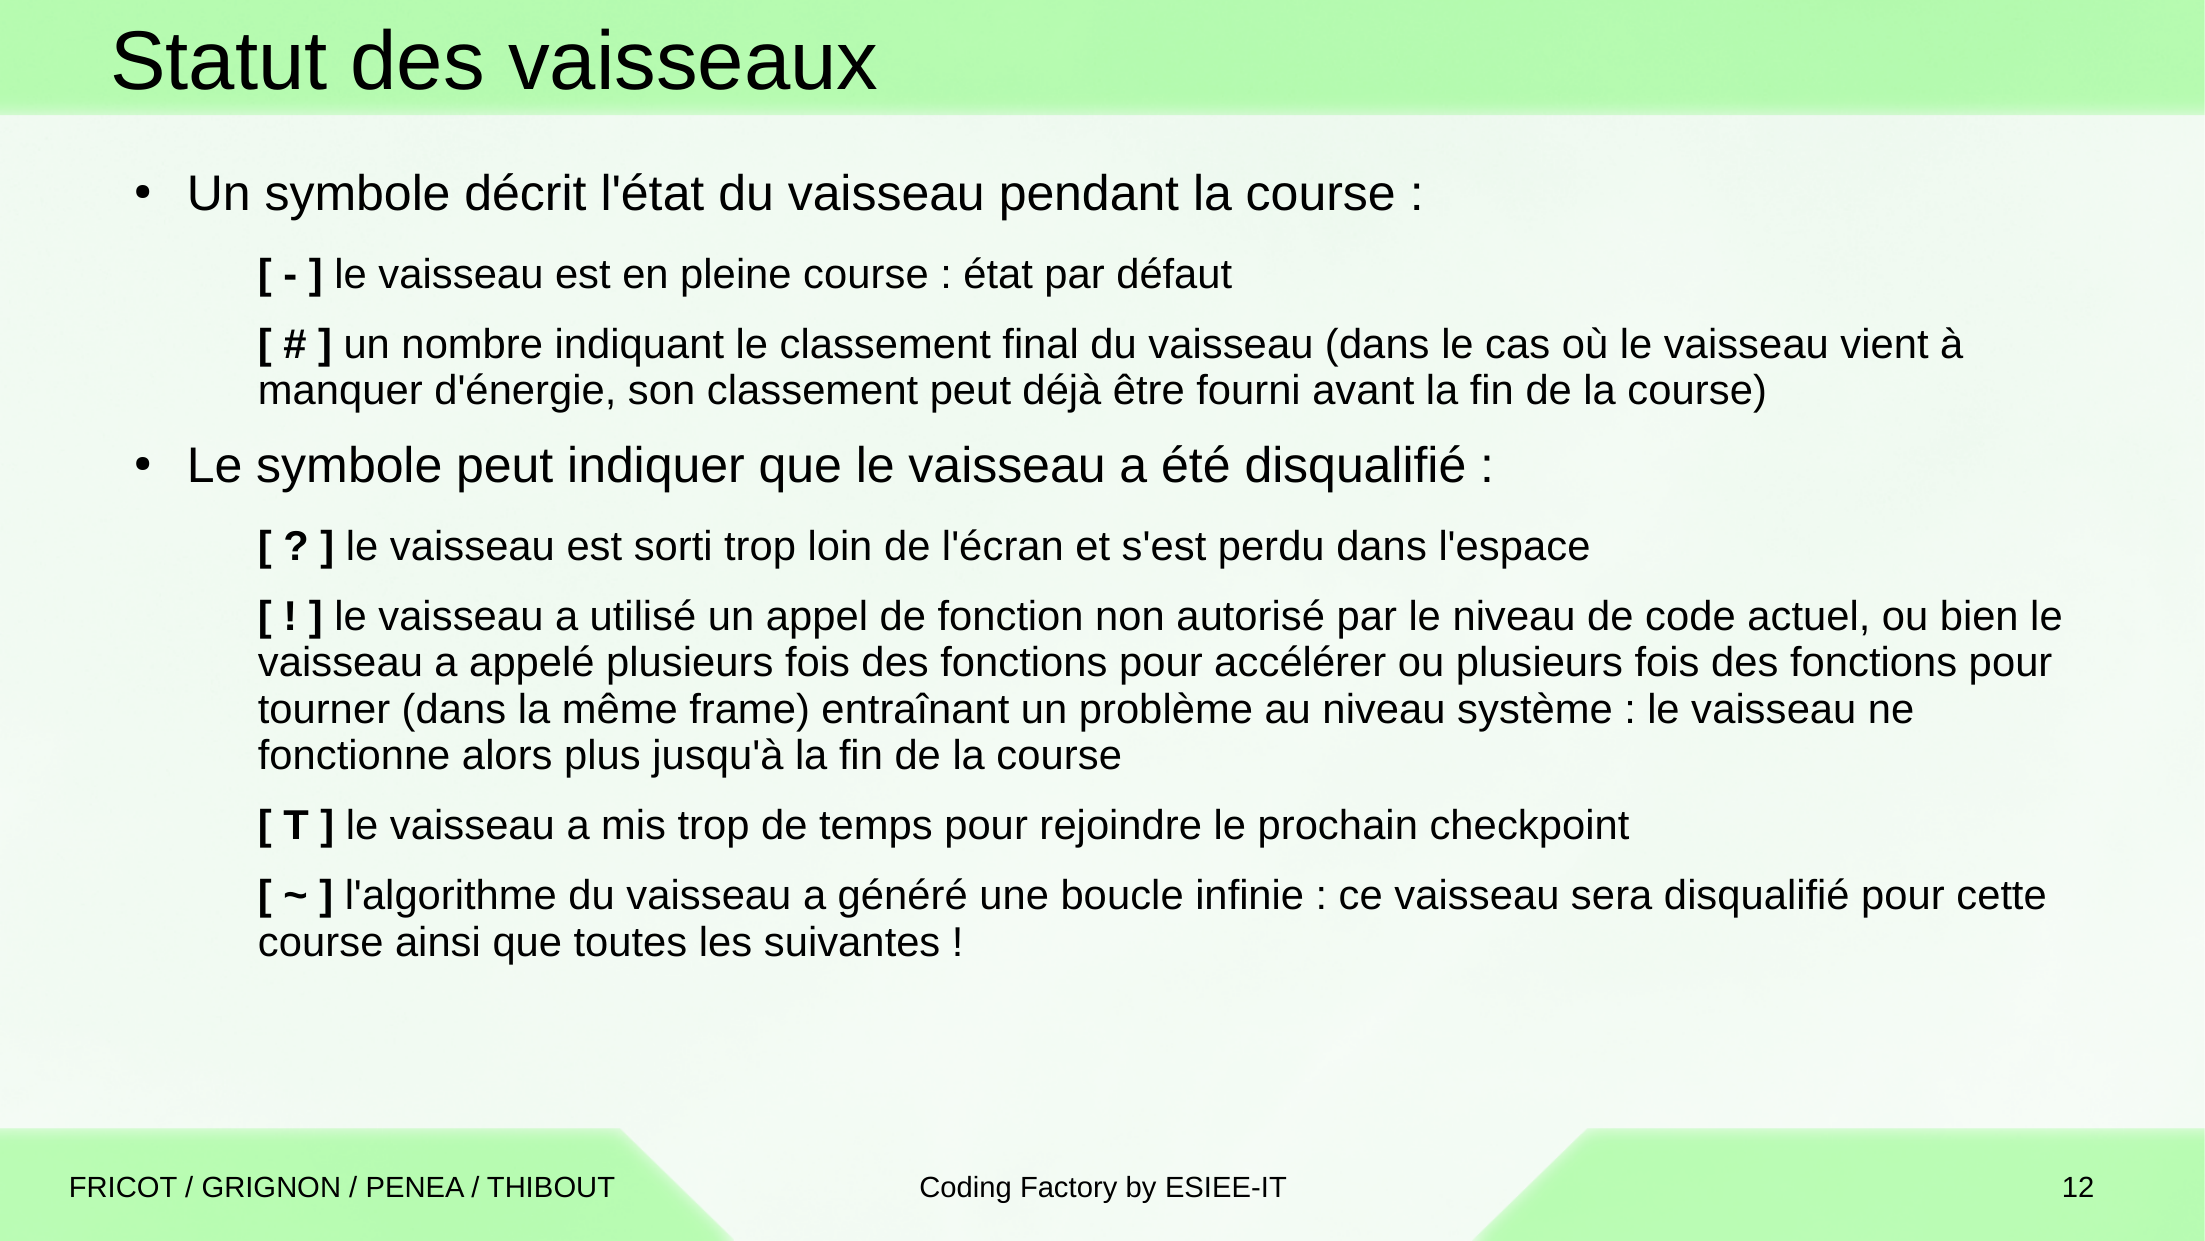

# Statut des vaisseaux
Un symbole décrit l'état du vaisseau pendant la course :
[ - ] le vaisseau est en pleine course : état par défaut
[ # ] un nombre indiquant le classement final du vaisseau (dans le cas où le vaisseau vient à manquer d'énergie, son classement peut déjà être fourni avant la fin de la course)
Le symbole peut indiquer que le vaisseau a été disqualifié :
[ ? ] le vaisseau est sorti trop loin de l'écran et s'est perdu dans l'espace
[ ! ] le vaisseau a utilisé un appel de fonction non autorisé par le niveau de code actuel, ou bien le vaisseau a appelé plusieurs fois des fonctions pour accélérer ou plusieurs fois des fonctions pour tourner (dans la même frame) entraînant un problème au niveau système : le vaisseau ne fonctionne alors plus jusqu'à la fin de la course
[ T ] le vaisseau a mis trop de temps pour rejoindre le prochain checkpoint
[ ~ ] l'algorithme du vaisseau a généré une boucle infinie : ce vaisseau sera disqualifié pour cette course ainsi que toutes les suivantes !
FRICOT / GRIGNON / PENEA / THIBOUT
Coding Factory by ESIEE-IT
12